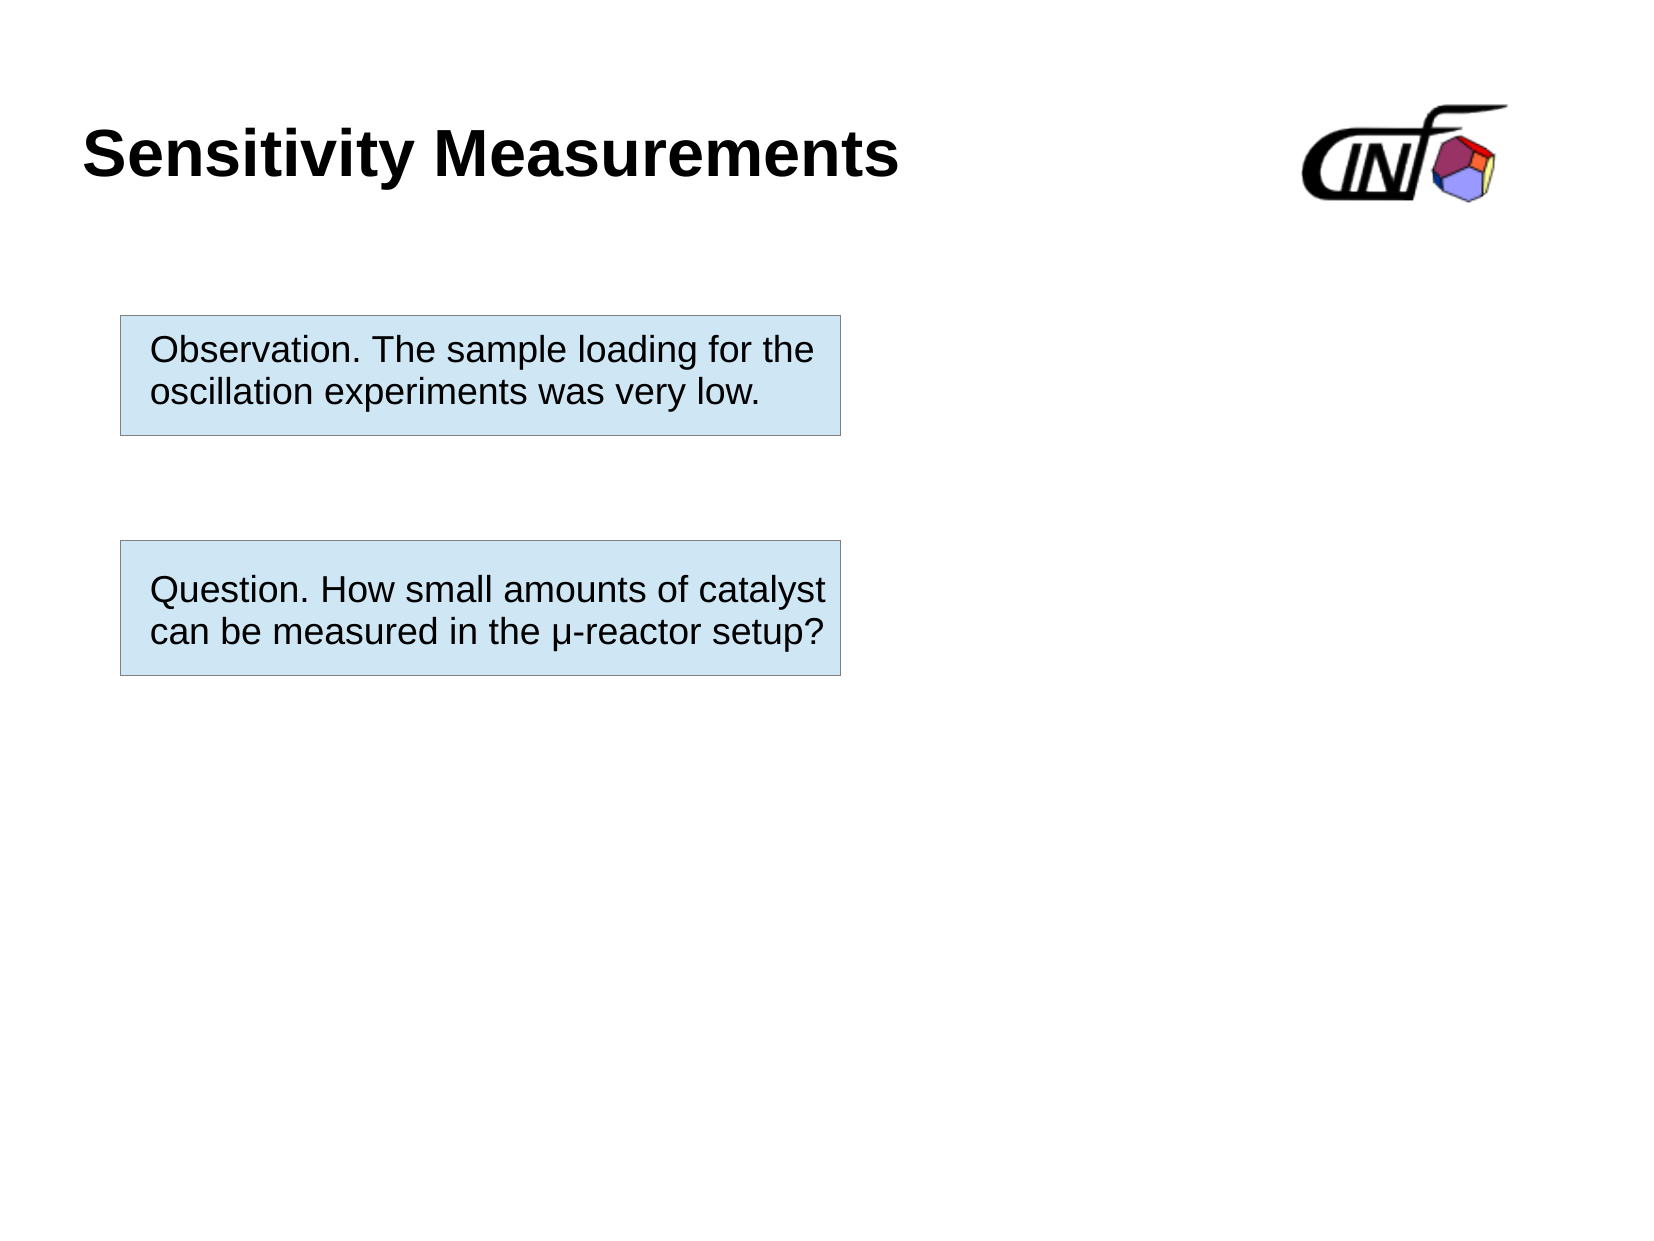

# Sensitivity Measurements
Observation. The sample loading for the oscillation experiments was very low.
Question. How small amounts of catalyst can be measured in the μ-reactor setup?